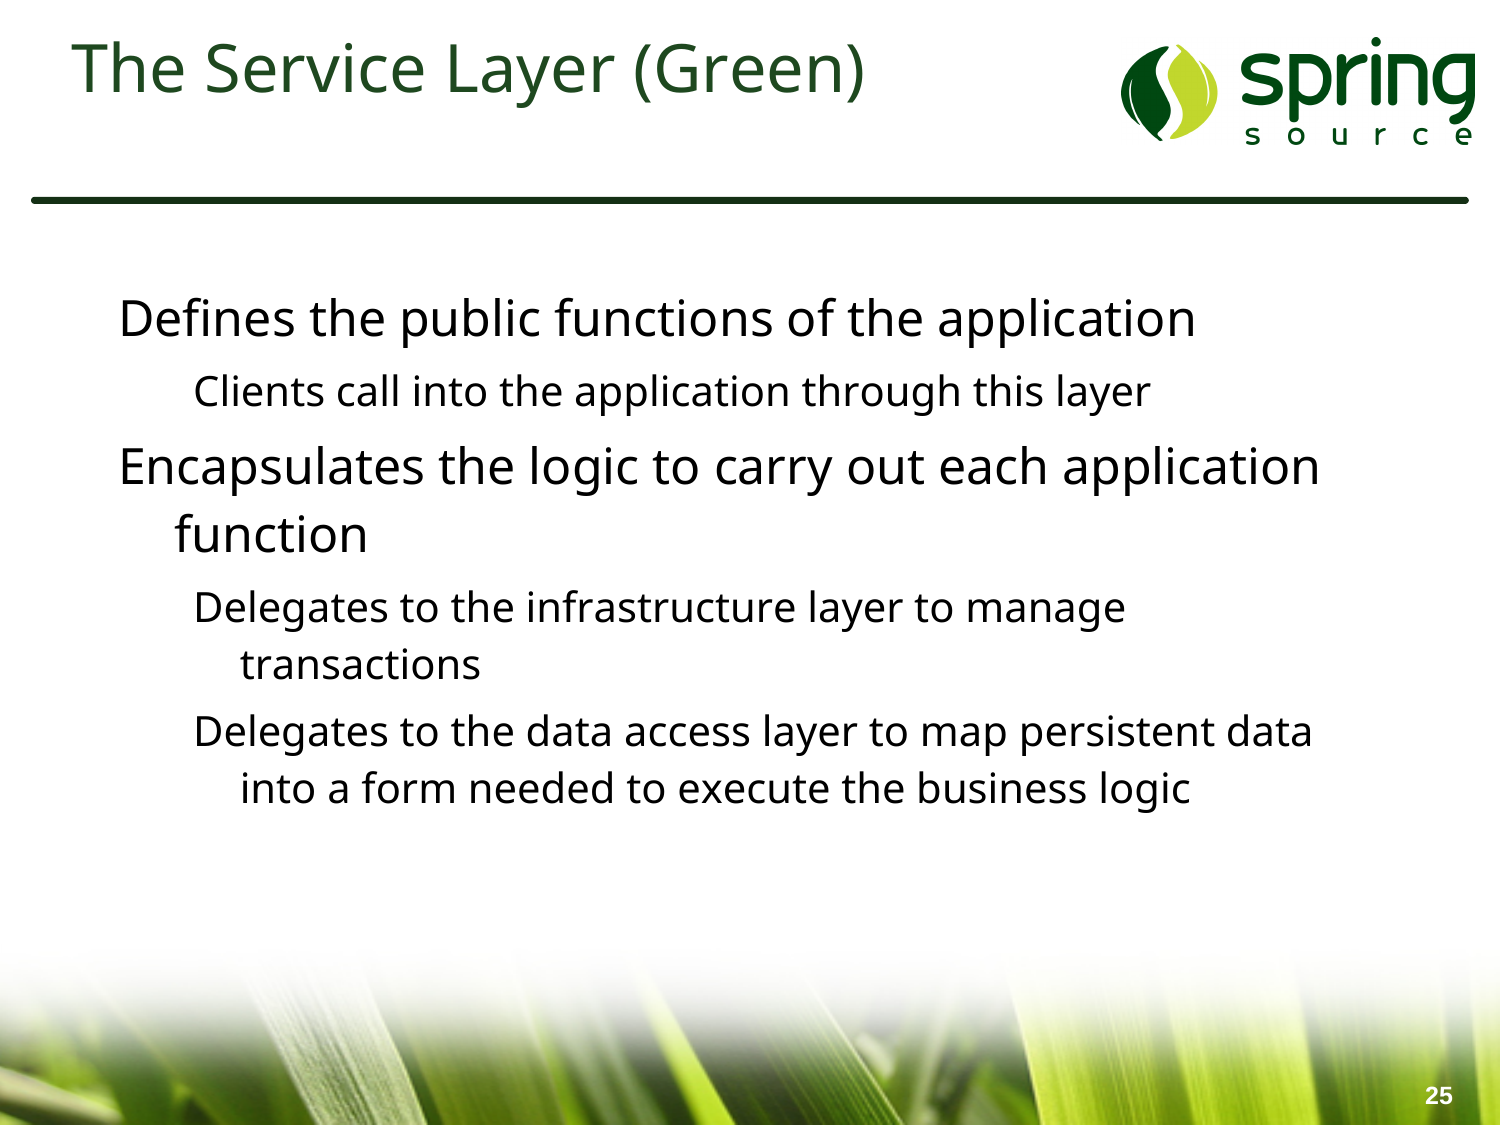

# The Service Layer (Green)
Defines the public functions of the application
Clients call into the application through this layer
Encapsulates the logic to carry out each application function
Delegates to the infrastructure layer to manage transactions
Delegates to the data access layer to map persistent data into a form needed to execute the business logic